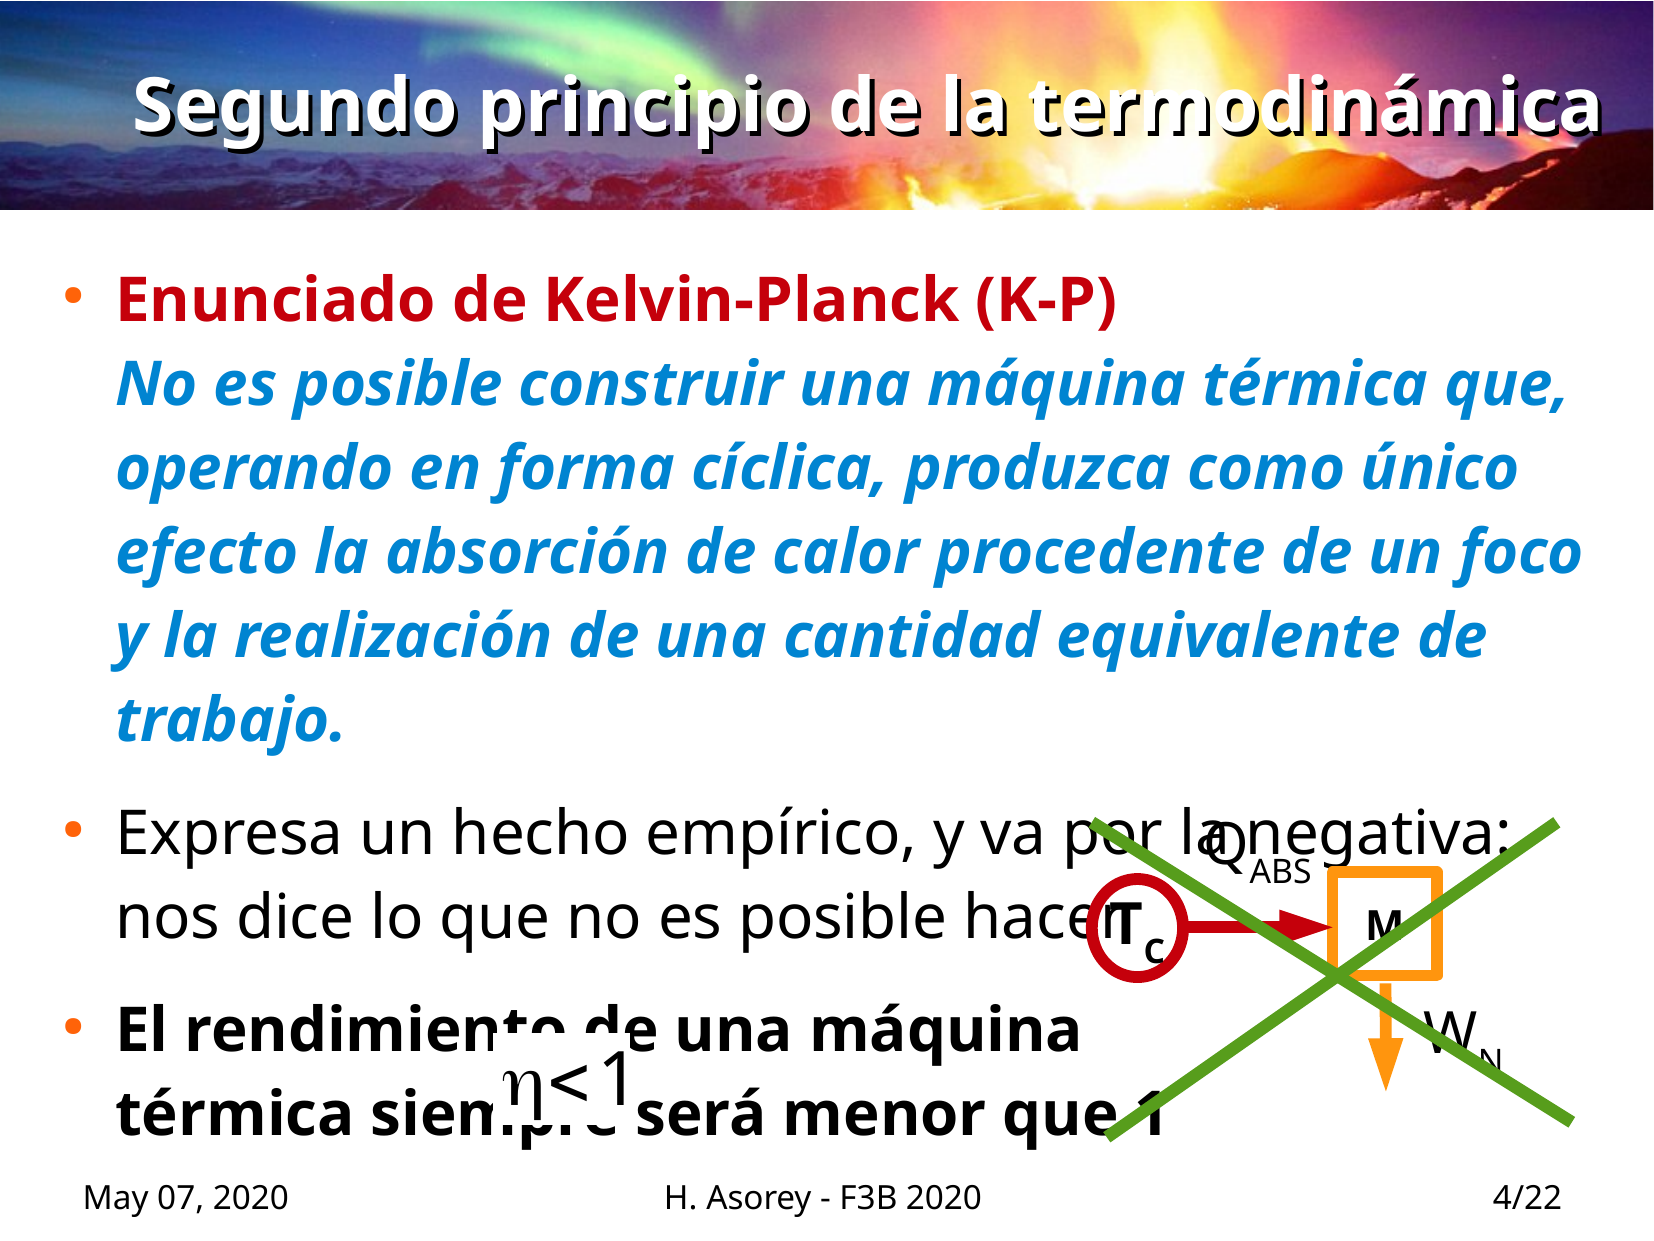

# Segundo principio de la termodinámica
Enunciado de Kelvin-Planck (K-P)
No es posible construir una máquina térmica que, operando en forma cíclica, produzca como único efecto la absorción de calor procedente de un foco y la realización de una cantidad equivalente de trabajo.
Expresa un hecho empírico, y va por la negativa: nos dice lo que no es posible hacer
El rendimiento de una máquina
térmica siempre será menor que 1
M
TC
QABS
WN
May 07, 2020
H. Asorey - F3B 2020
4